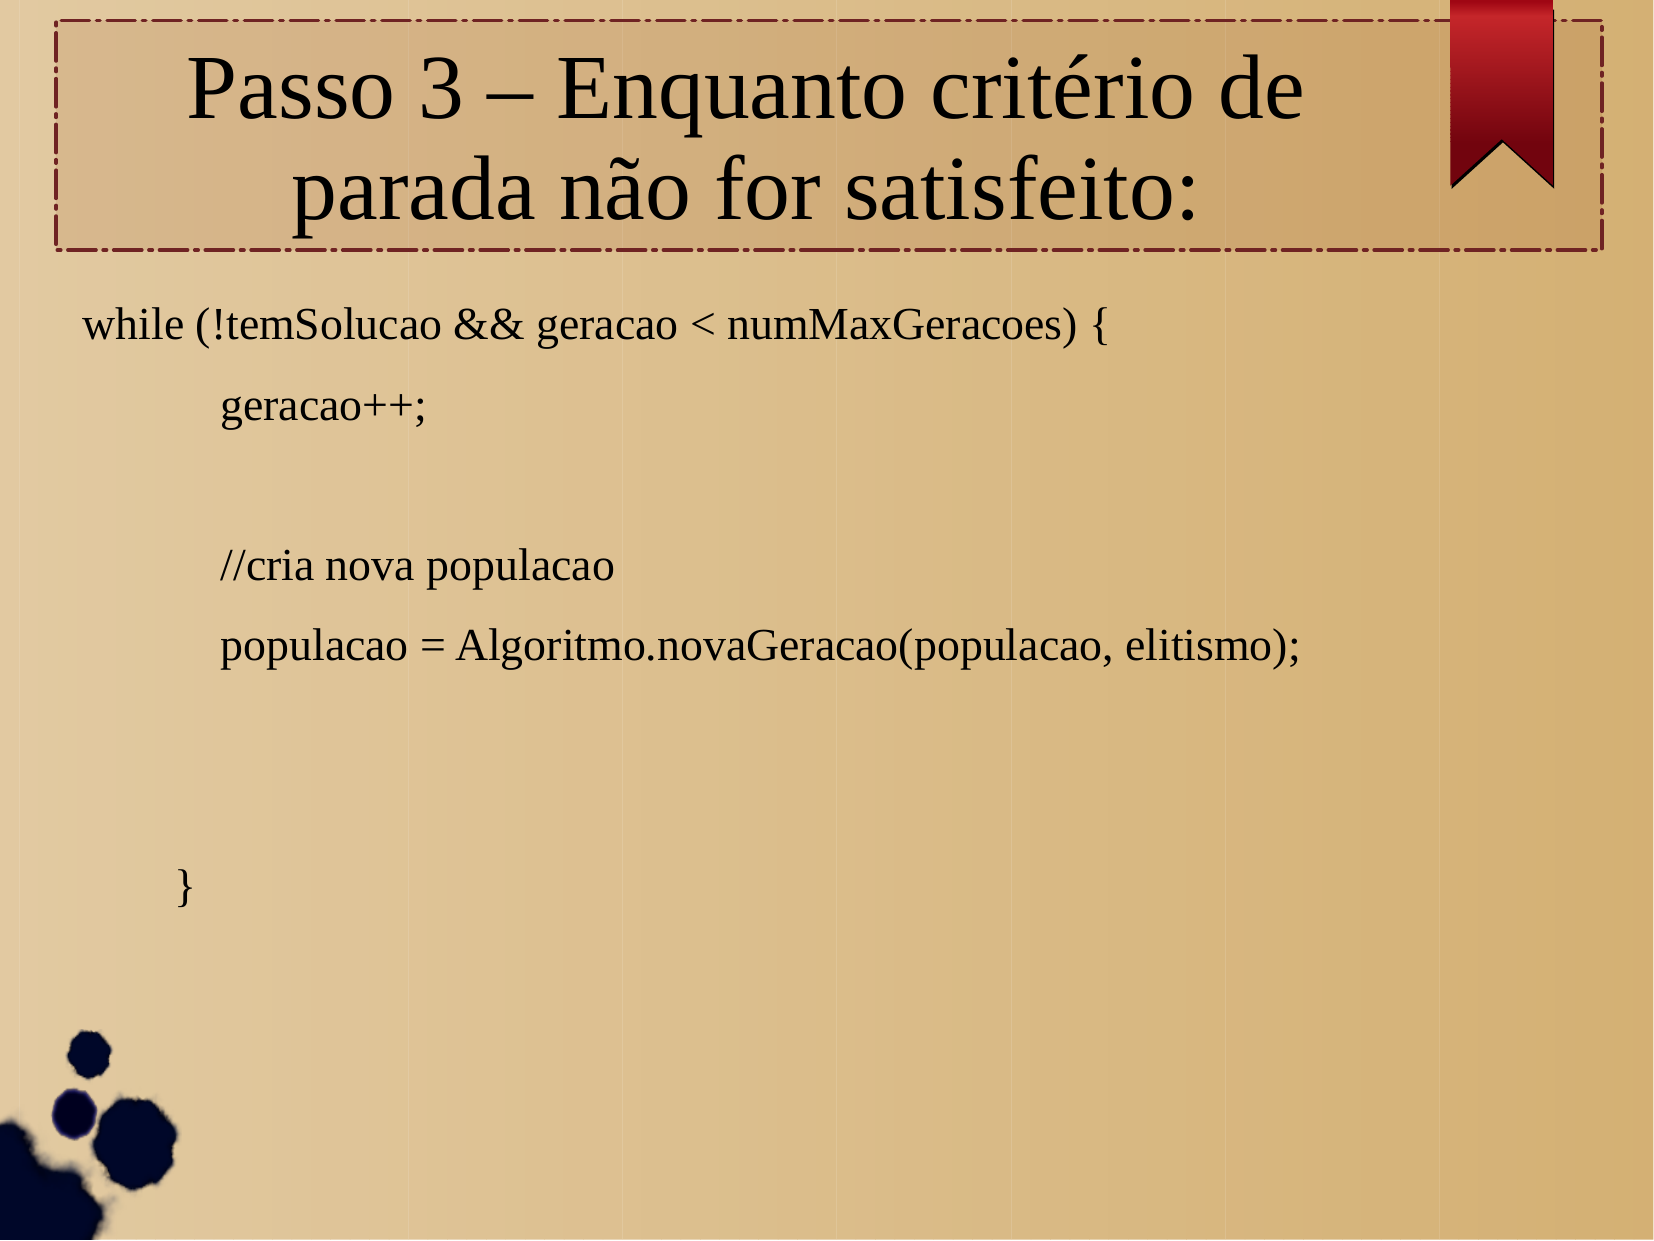

# Passo 3 – Enquanto critério de parada não for satisfeito:
while (!temSolucao && geracao < numMaxGeracoes) {
 geracao++;
 //cria nova populacao
 populacao = Algoritmo.novaGeracao(populacao, elitismo);
 }